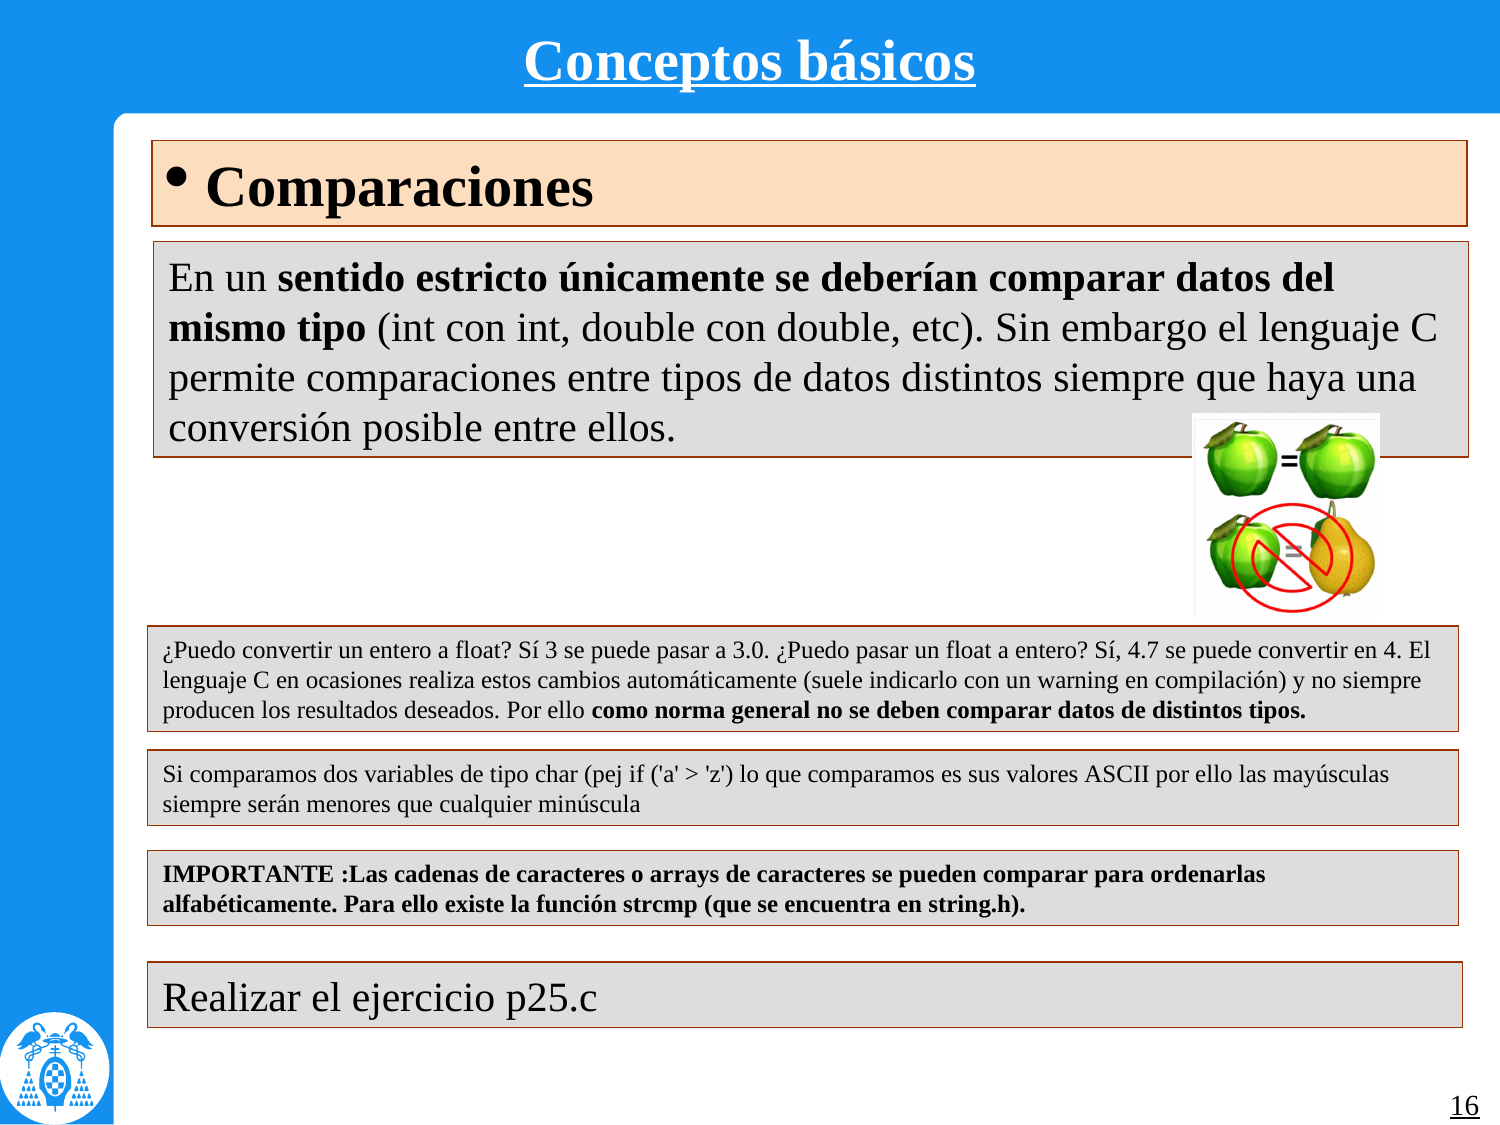

Conceptos básicos
 Comparaciones
En un sentido estricto únicamente se deberían comparar datos del mismo tipo (int con int, double con double, etc). Sin embargo el lenguaje C permite comparaciones entre tipos de datos distintos siempre que haya una conversión posible entre ellos.
¿Puedo convertir un entero a float? Sí 3 se puede pasar a 3.0. ¿Puedo pasar un float a entero? Sí, 4.7 se puede convertir en 4. El lenguaje C en ocasiones realiza estos cambios automáticamente (suele indicarlo con un warning en compilación) y no siempre producen los resultados deseados. Por ello como norma general no se deben comparar datos de distintos tipos.
Si comparamos dos variables de tipo char (pej if ('a' > 'z') lo que comparamos es sus valores ASCII por ello las mayúsculas siempre serán menores que cualquier minúscula
IMPORTANTE :Las cadenas de caracteres o arrays de caracteres se pueden comparar para ordenarlas alfabéticamente. Para ello existe la función strcmp (que se encuentra en string.h).
Realizar el ejercicio p25.c